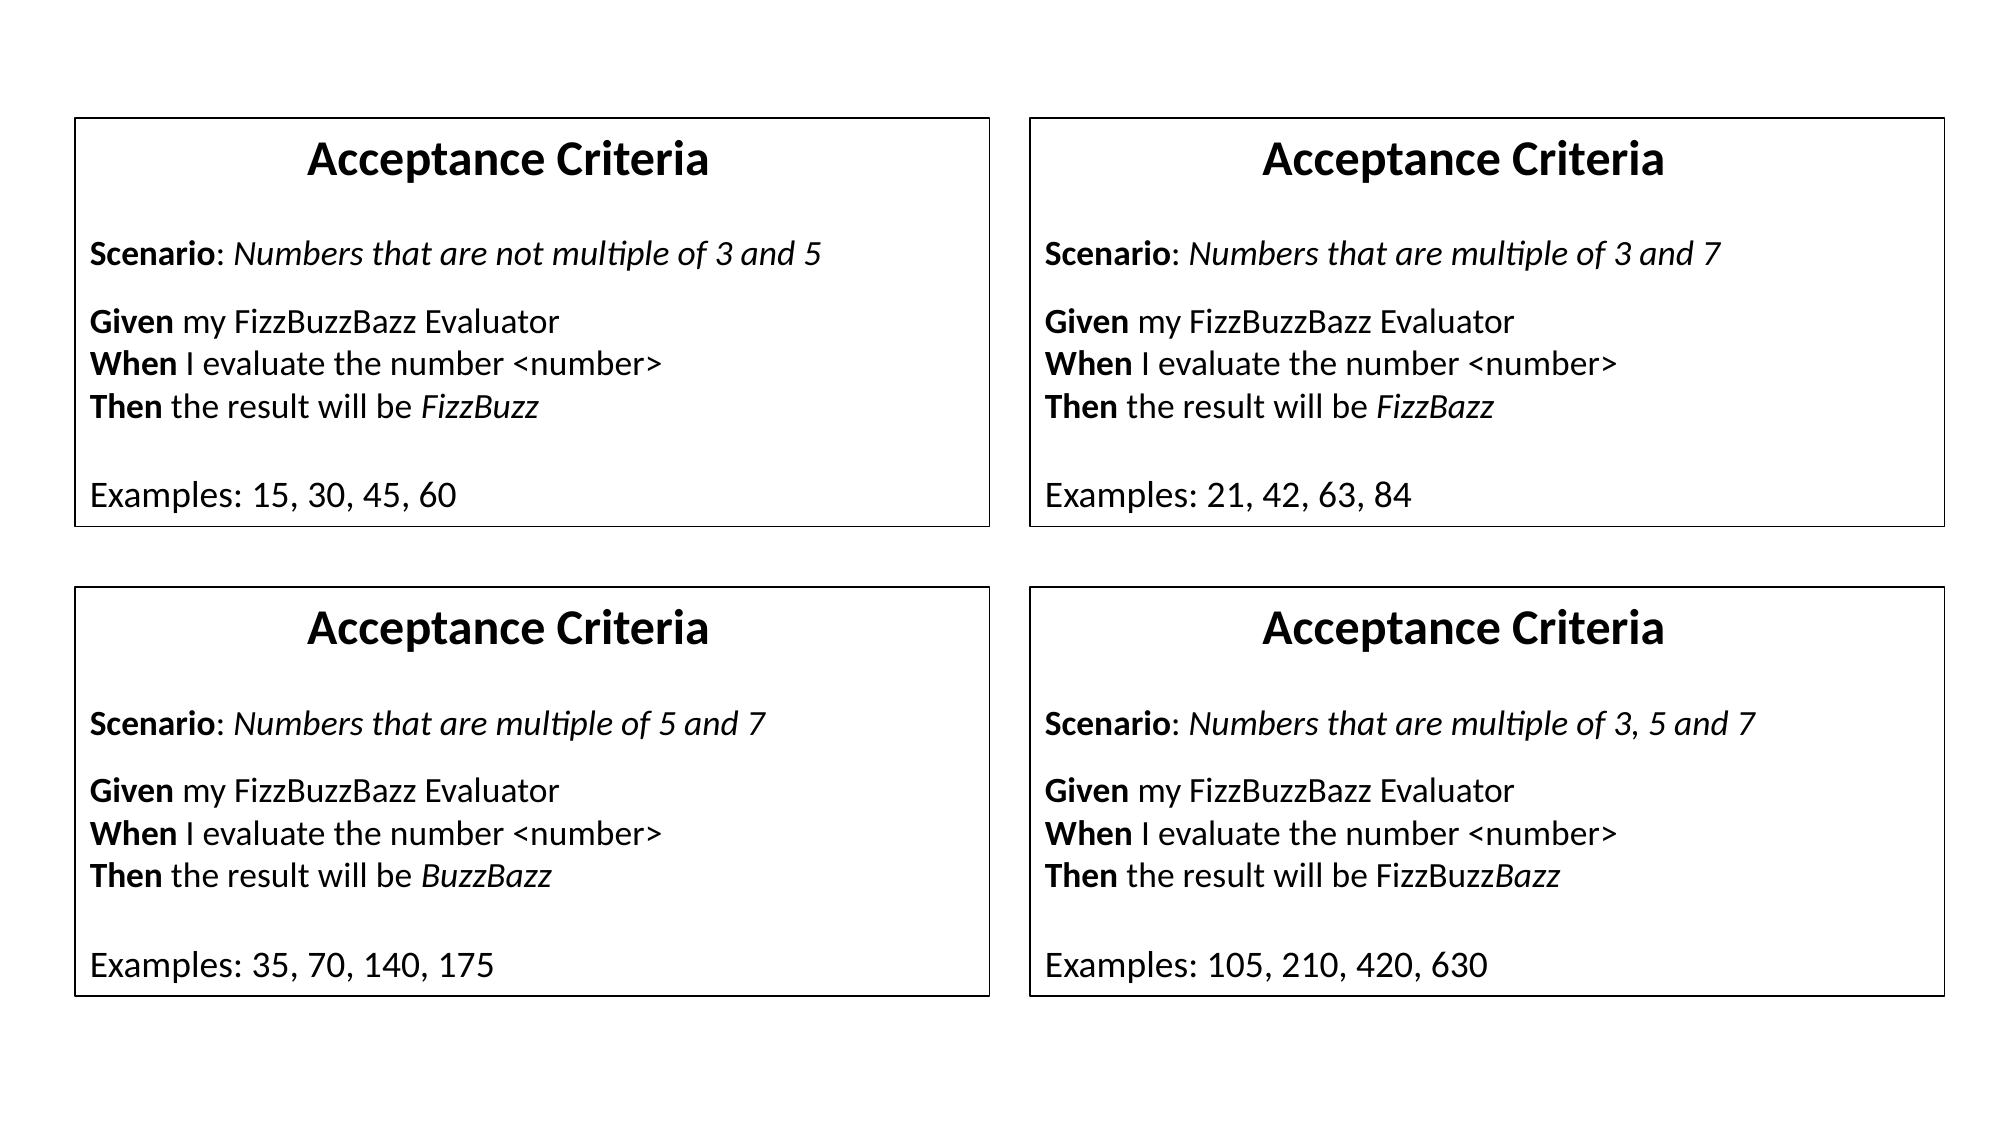

Acceptance Criteria
Scenario: Numbers that are not multiple of 3 and 5
Given my FizzBuzzBazz Evaluator
When I evaluate the number
Then the result will be FizzBuzz
Examples: 15, 30, 45, 60
	Acceptance Criteria
Scenario: Numbers that are multiple of 3 and 7
Given my FizzBuzzBazz Evaluator
When I evaluate the number
Then the result will be FizzBazz
Examples: 21, 42, 63, 84
	Acceptance Criteria
Scenario: Numbers that are multiple of 5 and 7
Given my FizzBuzzBazz Evaluator
When I evaluate the number
Then the result will be BuzzBazz
Examples: 35, 70, 140, 175
	Acceptance Criteria
Scenario: Numbers that are multiple of 3, 5 and 7
Given my FizzBuzzBazz Evaluator
When I evaluate the number
Then the result will be FizzBuzzBazz
Examples: 105, 210, 420, 630